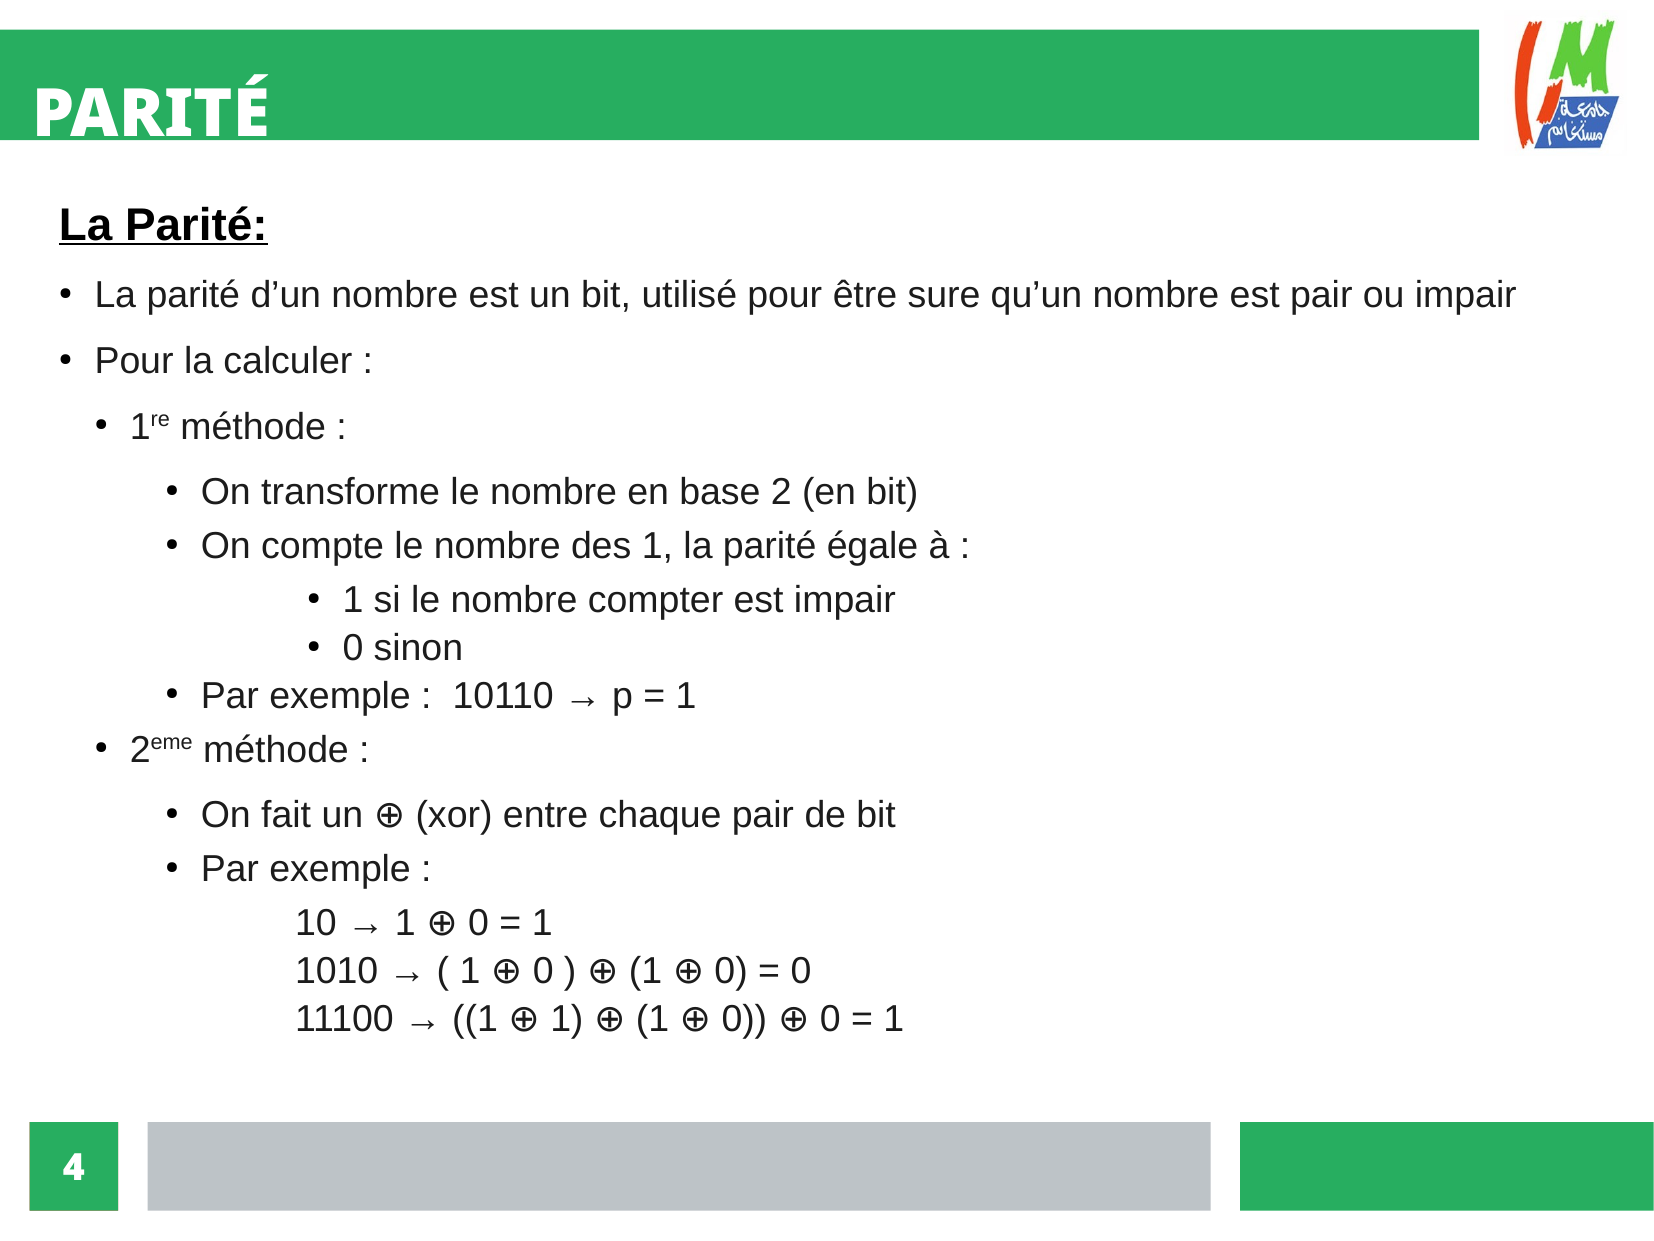

# PARITÉ
La Parité:
La parité d’un nombre est un bit, utilisé pour être sure qu’un nombre est pair ou impair
Pour la calculer :
1re méthode :
On transforme le nombre en base 2 (en bit)
On compte le nombre des 1, la parité égale à :
1 si le nombre compter est impair
0 sinon
Par exemple : 10110 → p = 1
2eme méthode :
On fait un ⊕ (xor) entre chaque pair de bit
Par exemple :
10 → 1 ⊕ 0 = 1
1010 → ( 1 ⊕ 0 ) ⊕ (1 ⊕ 0) = 0
11100 → ((1 ⊕ 1) ⊕ (1 ⊕ 0)) ⊕ 0 = 1
4